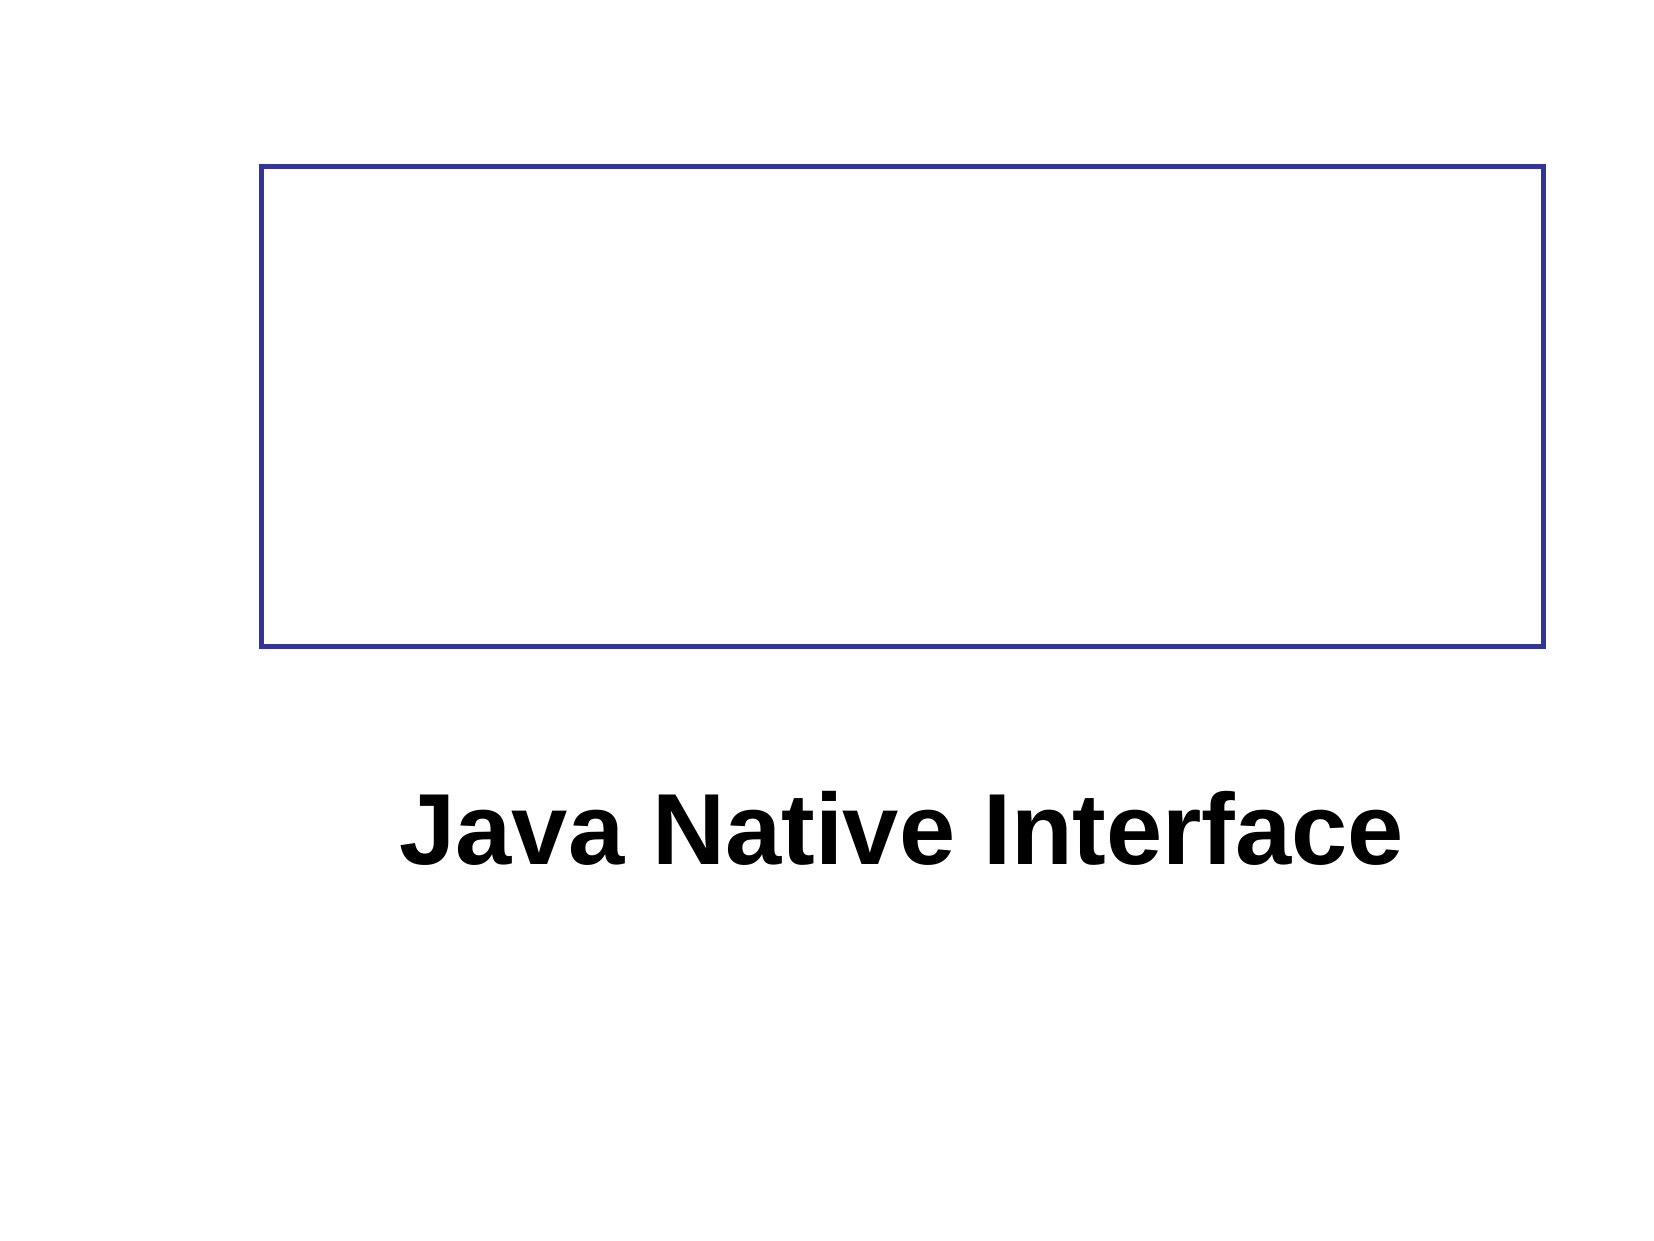

# Advanced JNI
Java Native Interface
Advanced JNI